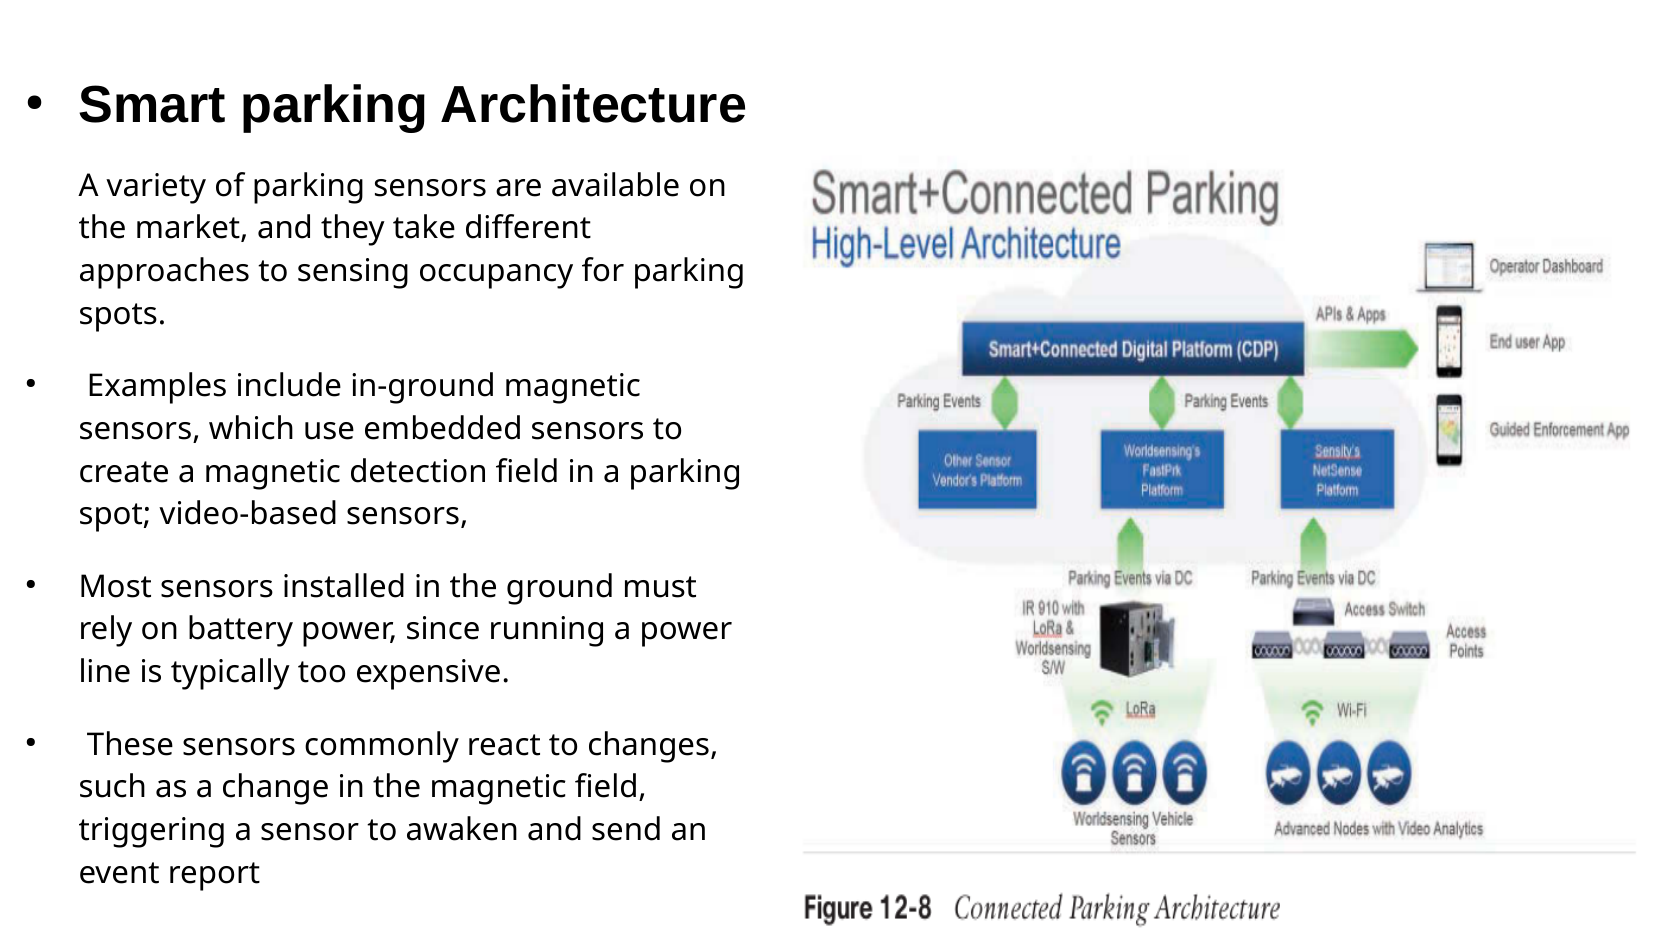

# Smart parking Architecture
A variety of parking sensors are available on the market, and they take different approaches to sensing occupancy for parking spots.
 Examples include in-ground magnetic sensors, which use embedded sensors to create a magnetic detection field in a parking spot; video-based sensors,
Most sensors installed in the ground must rely on battery power, since running a power line is typically too expensive.
 These sensors commonly react to changes, such as a change in the magnetic field, triggering a sensor to awaken and send an event report